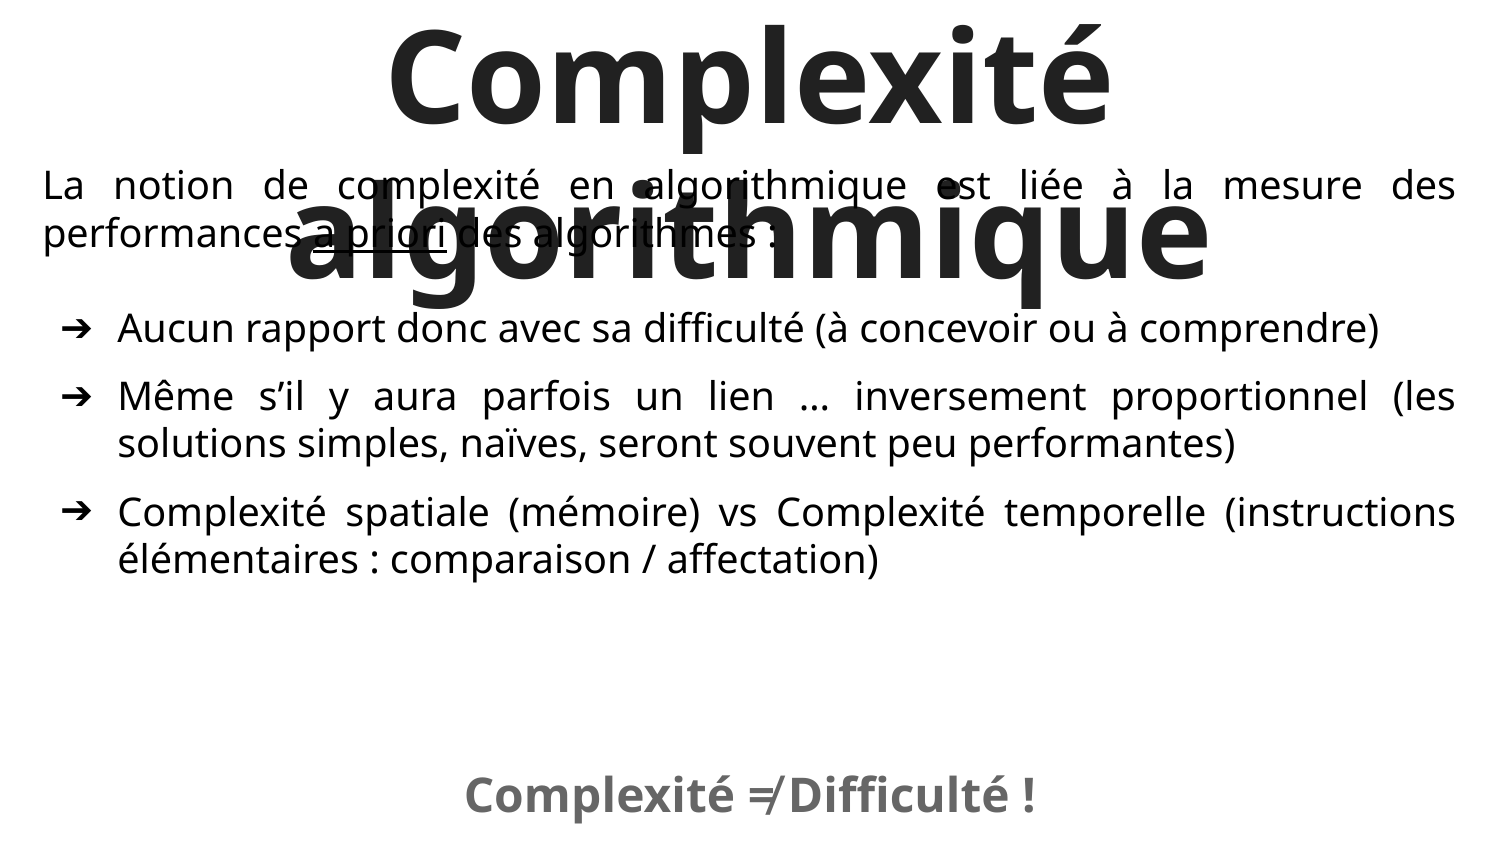

# Complexité algorithmique
La notion de complexité en algorithmique est liée à la mesure des performances a priori des algorithmes :
Aucun rapport donc avec sa difficulté (à concevoir ou à comprendre)
Même s’il y aura parfois un lien … inversement proportionnel (les solutions simples, naïves, seront souvent peu performantes)
Complexité spatiale (mémoire) vs Complexité temporelle (instructions élémentaires : comparaison / affectation)
Complexité ≠ Difficulté !